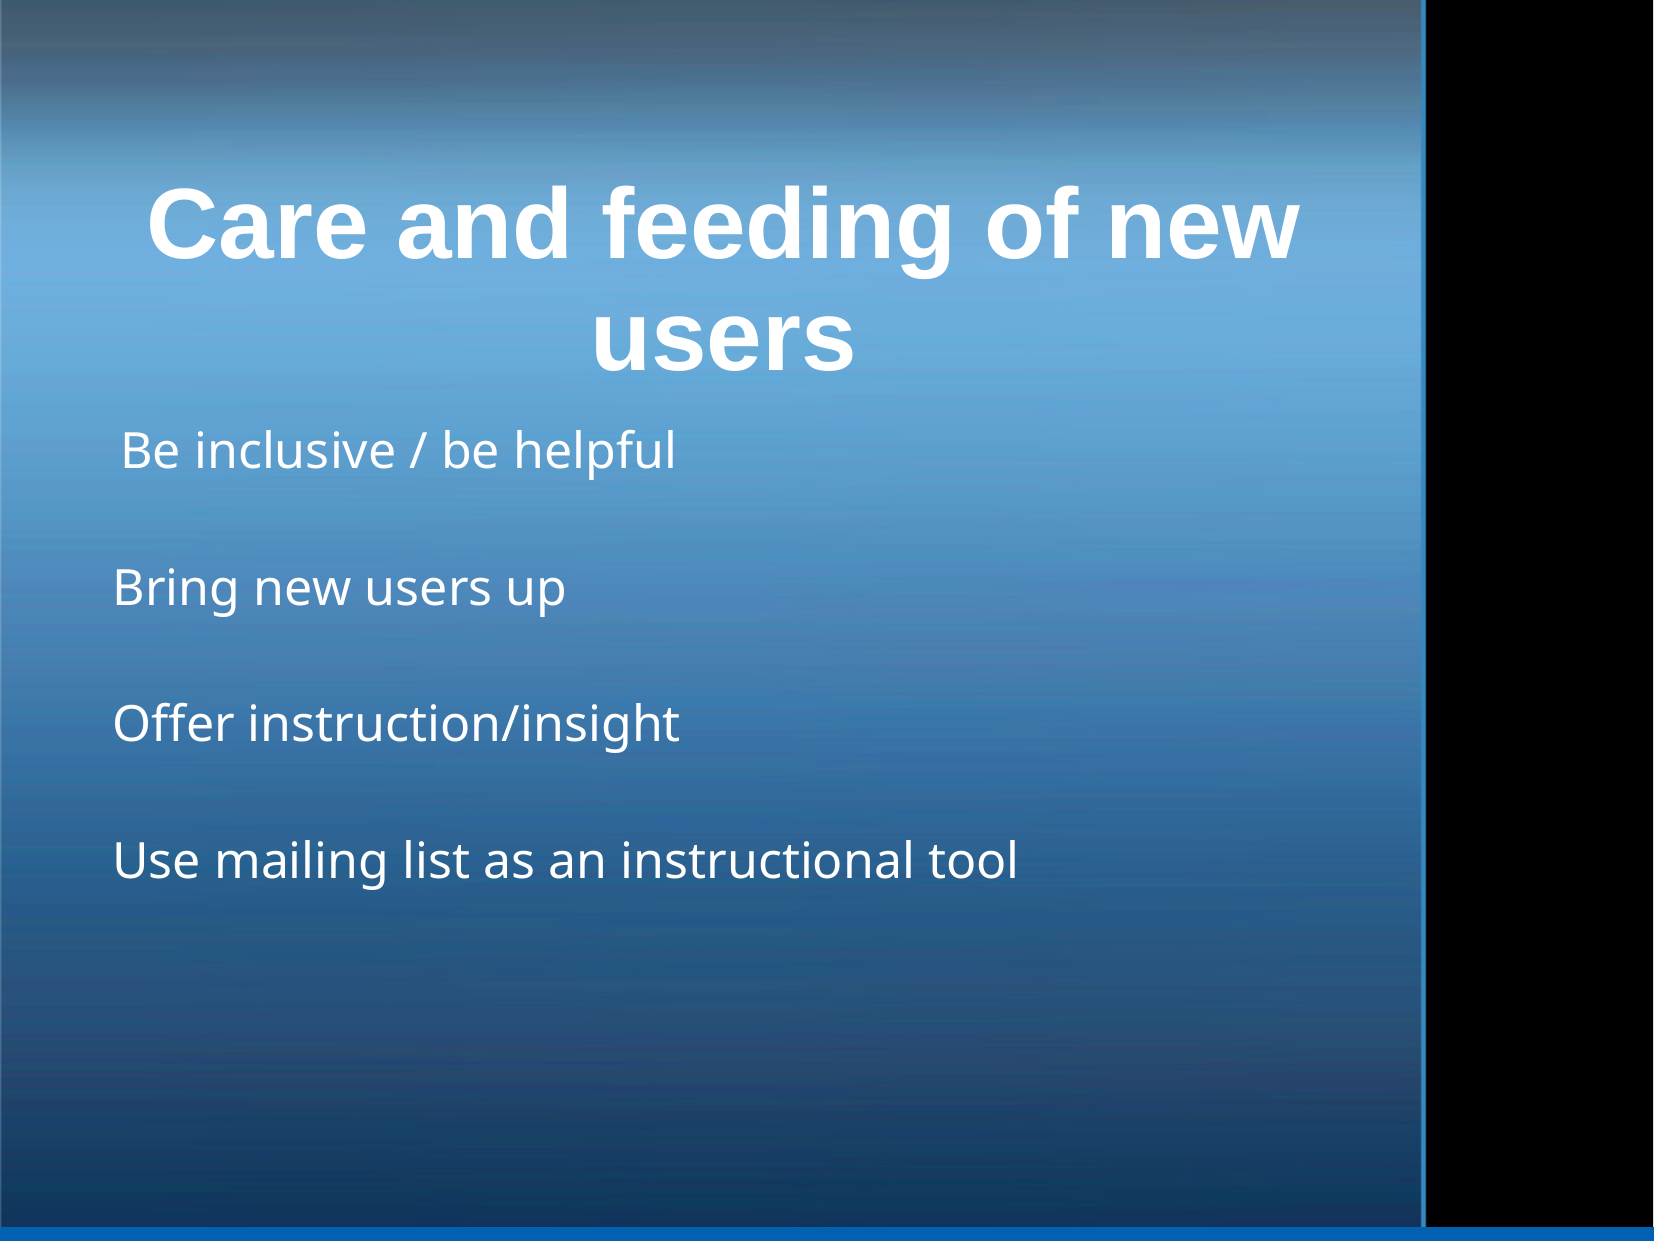

# Care and feeding of new users
Be inclusive / be helpful
Bring new users up
Offer instruction/insight
Use mailing list as an instructional tool